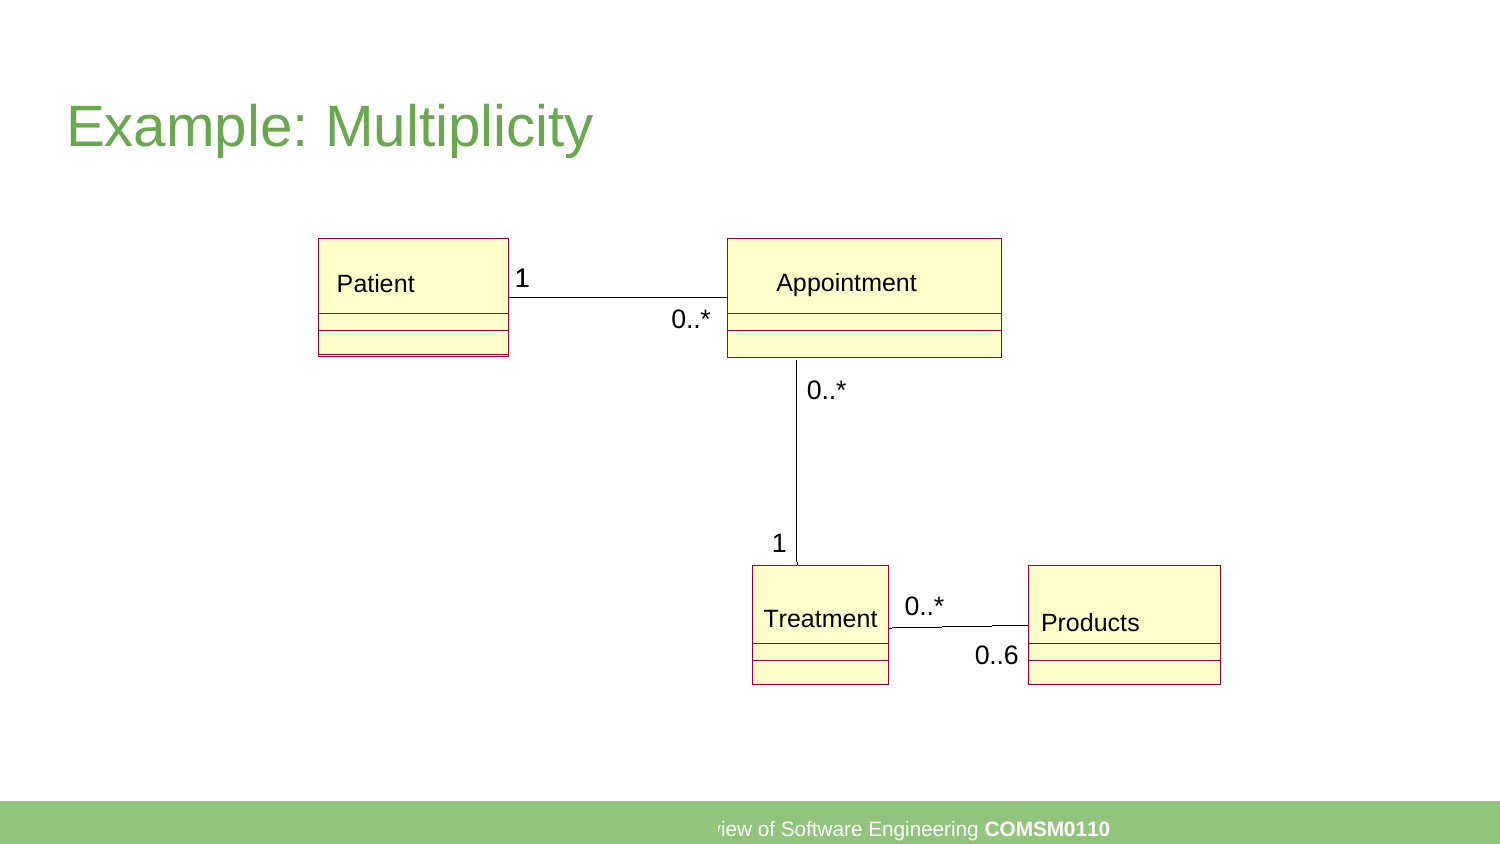

# Example: Multiplicity
1
1
Appointment
Patient
0..*
0..*
1
0..*
Treatment
Products
0..6